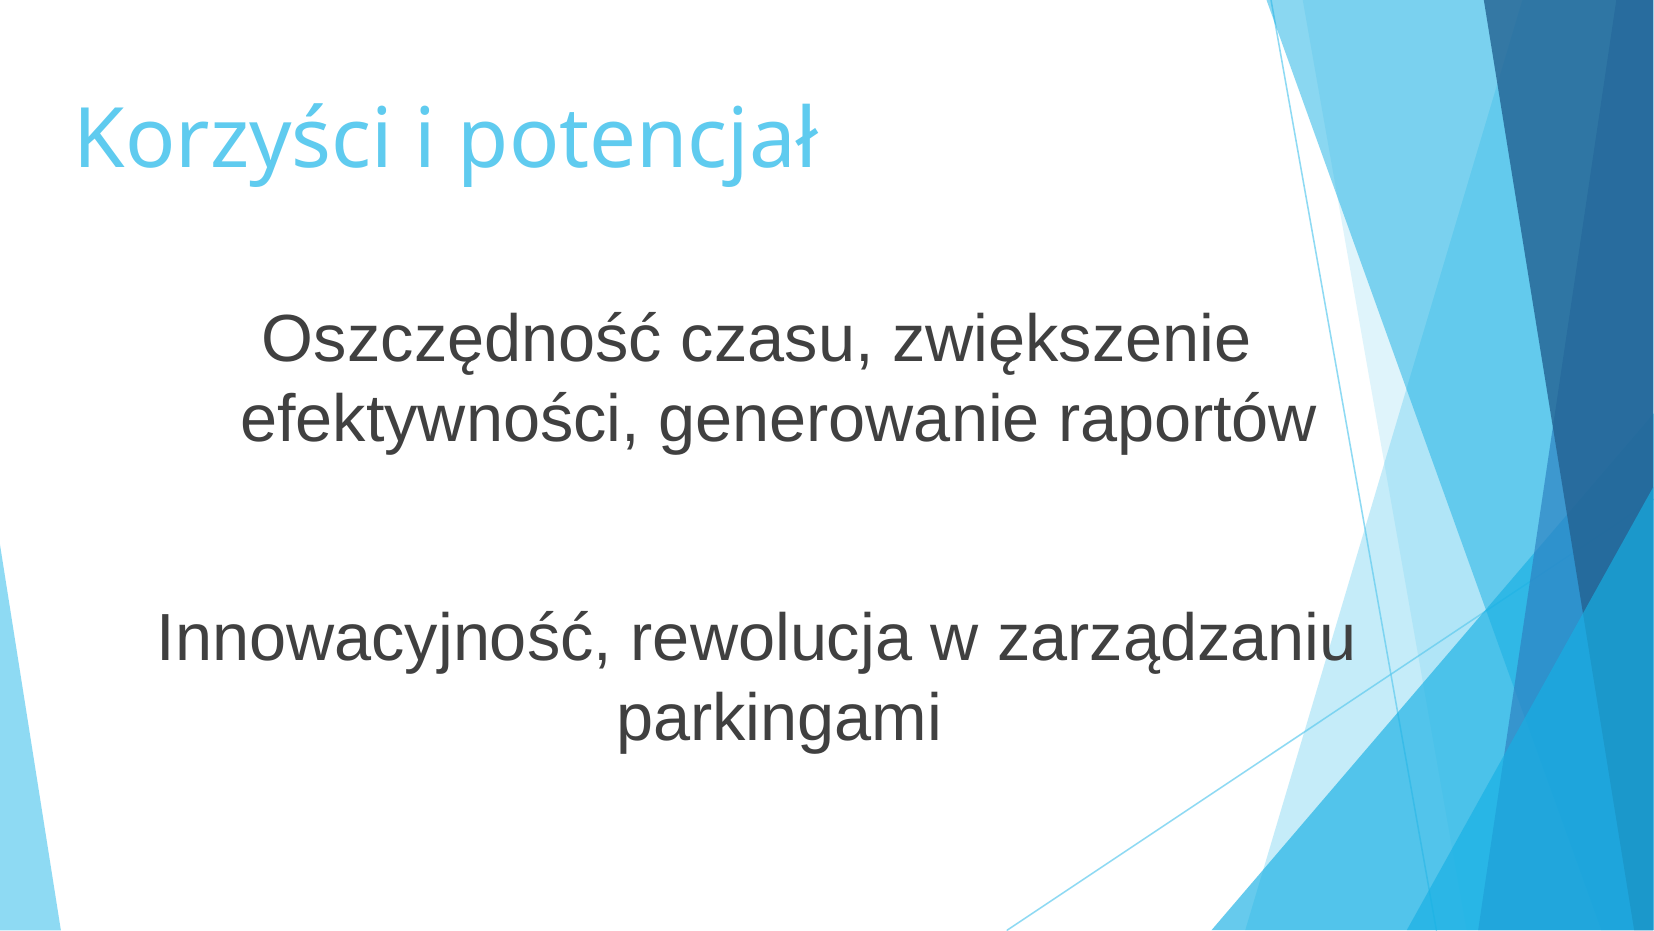

# Korzyści i potencjał
Oszczędność czasu, zwiększenie efektywności, generowanie raportów
Innowacyjność, rewolucja w zarządzaniu parkingami